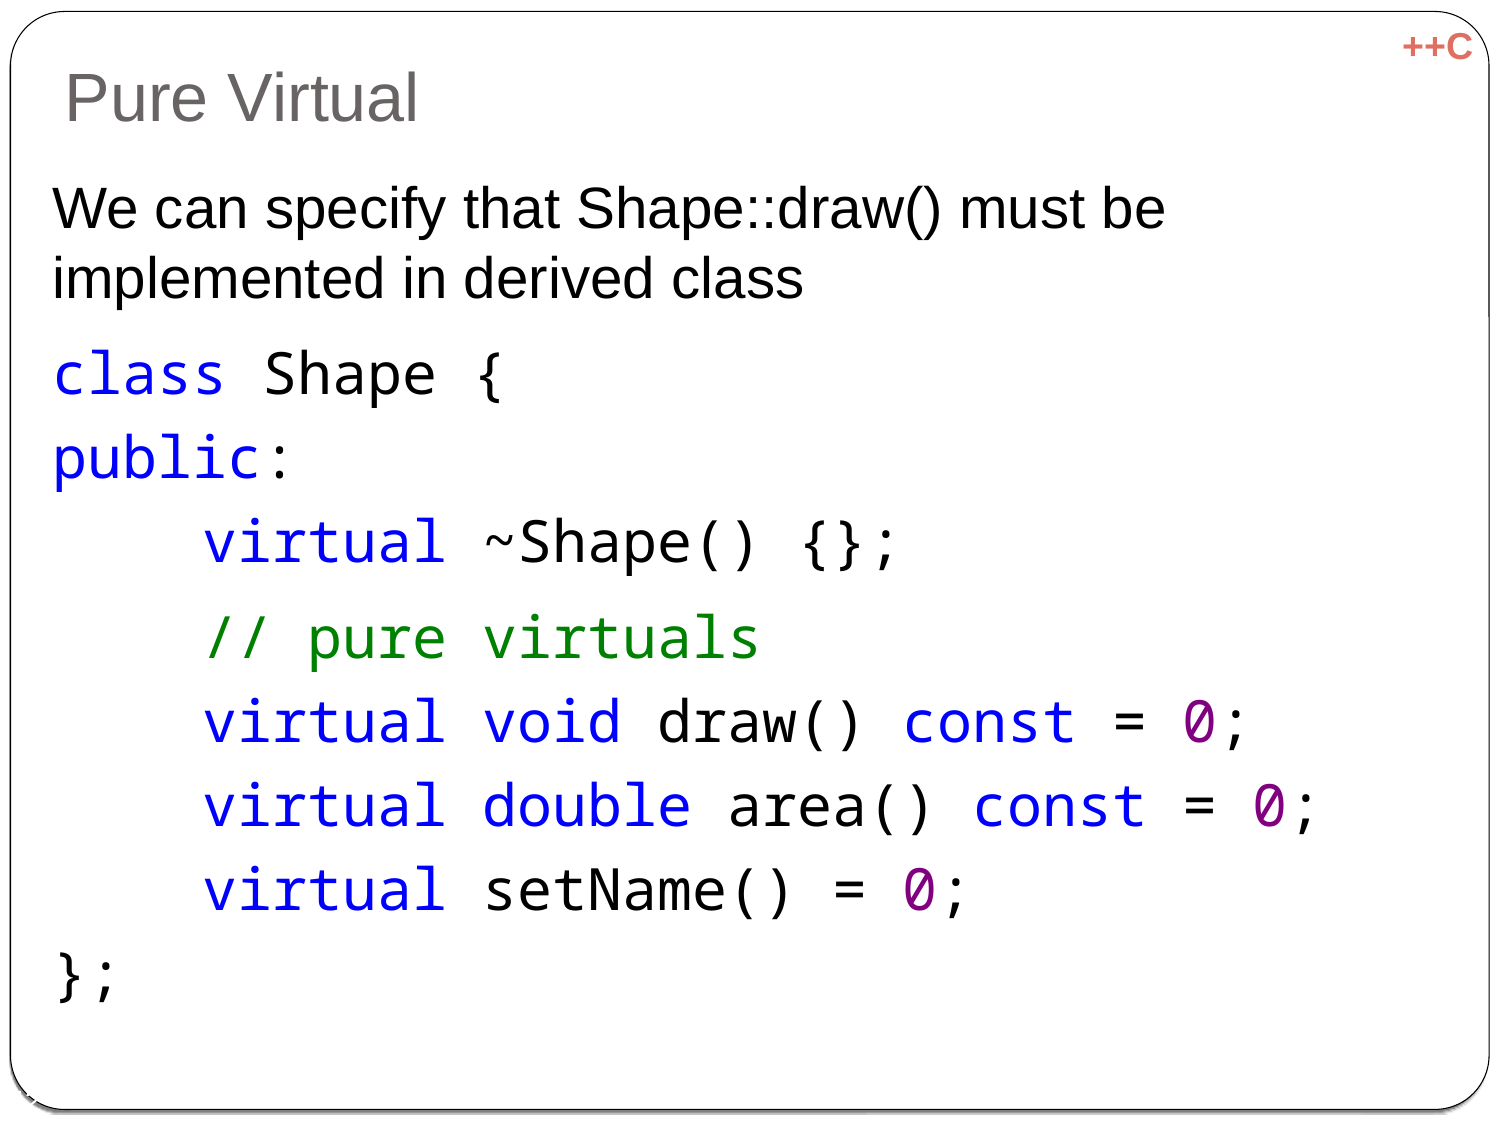

# Pure Virtual
We can specify that Shape::draw() must be implemented in derived class
class Shape {
public:
 	virtual ~Shape() {};
 	// pure virtuals
 	virtual void draw() const = 0;
 	virtual double area() const = 0;
 	virtual setName() = 0;
};